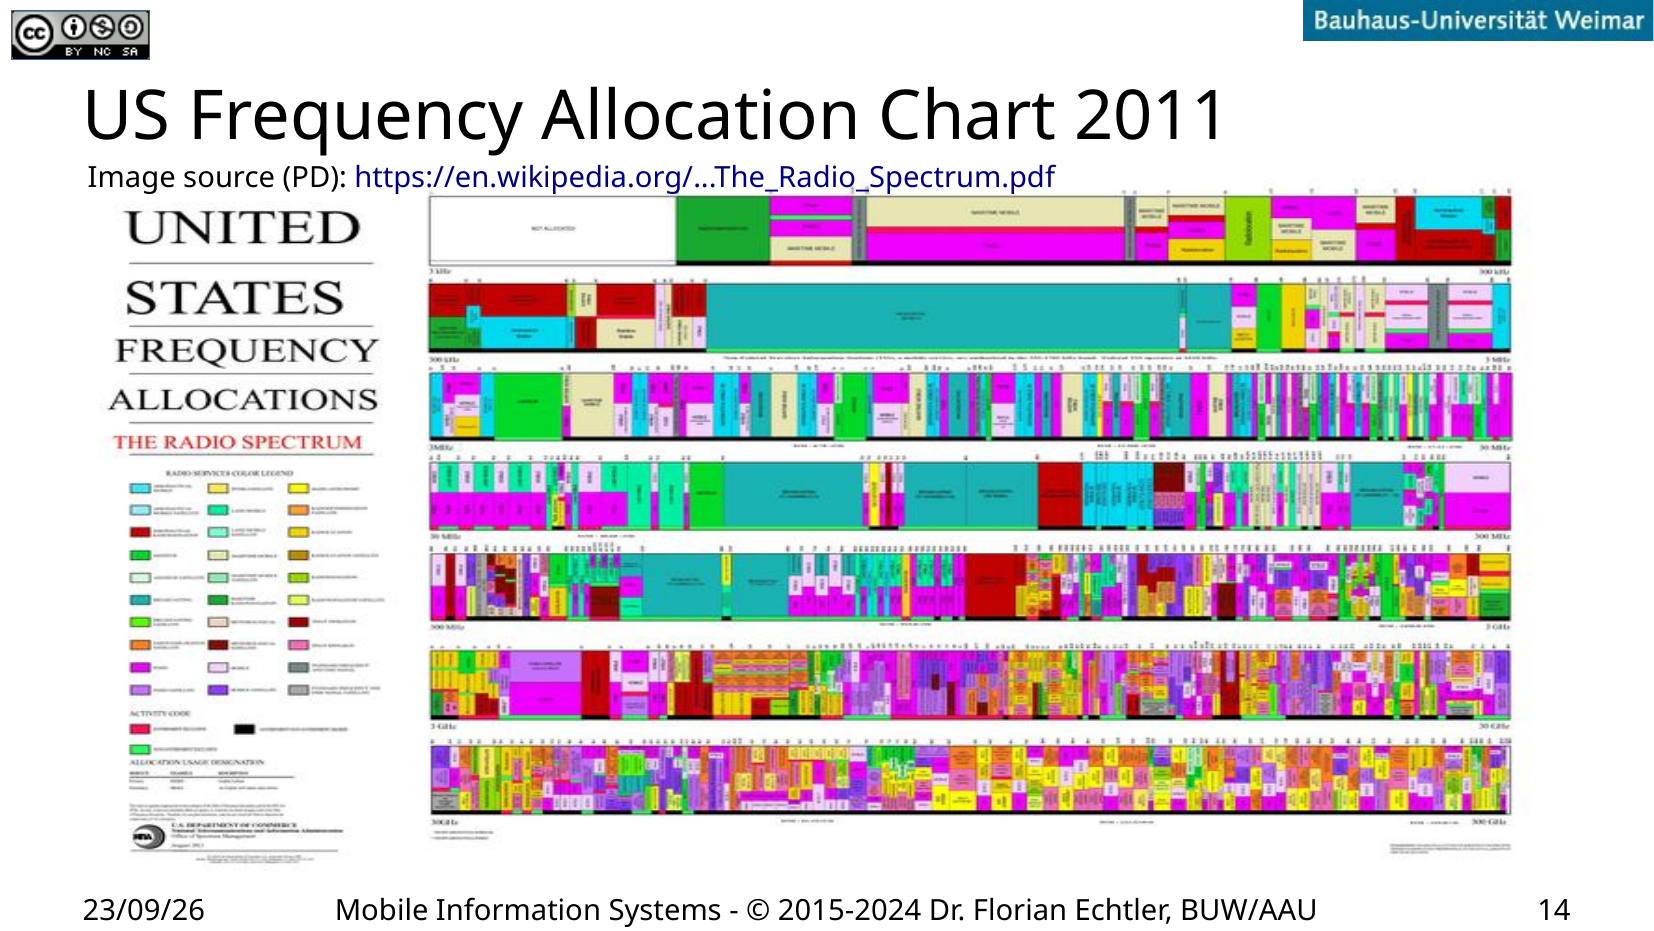

# US Frequency Allocation Chart 2011
Image source (PD): https://en.wikipedia.org/...The_Radio_Spectrum.pdf
Mobile Information Systems - © 2015-2024 Dr. Florian Echtler, BUW/AAU
14